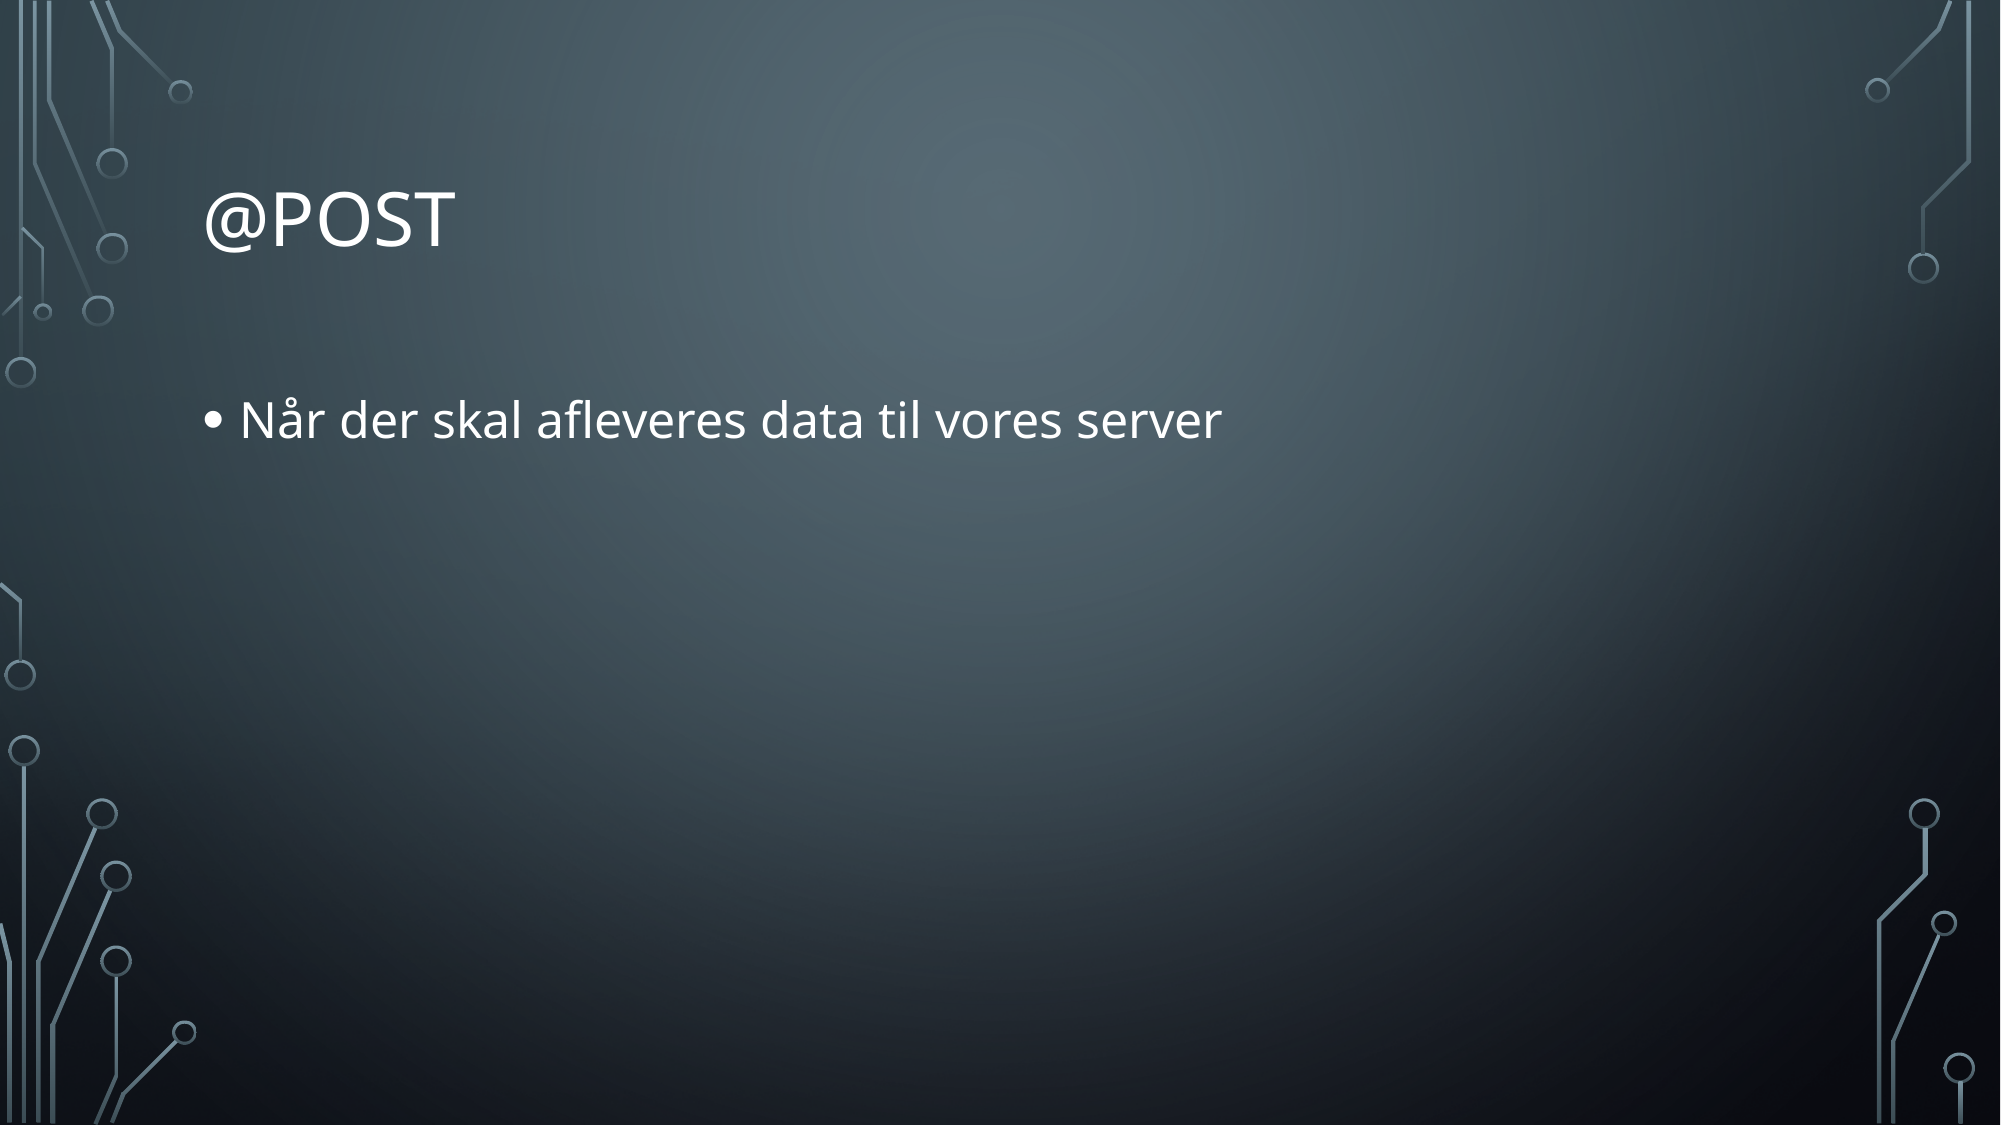

# @Post
Når der skal afleveres data til vores server